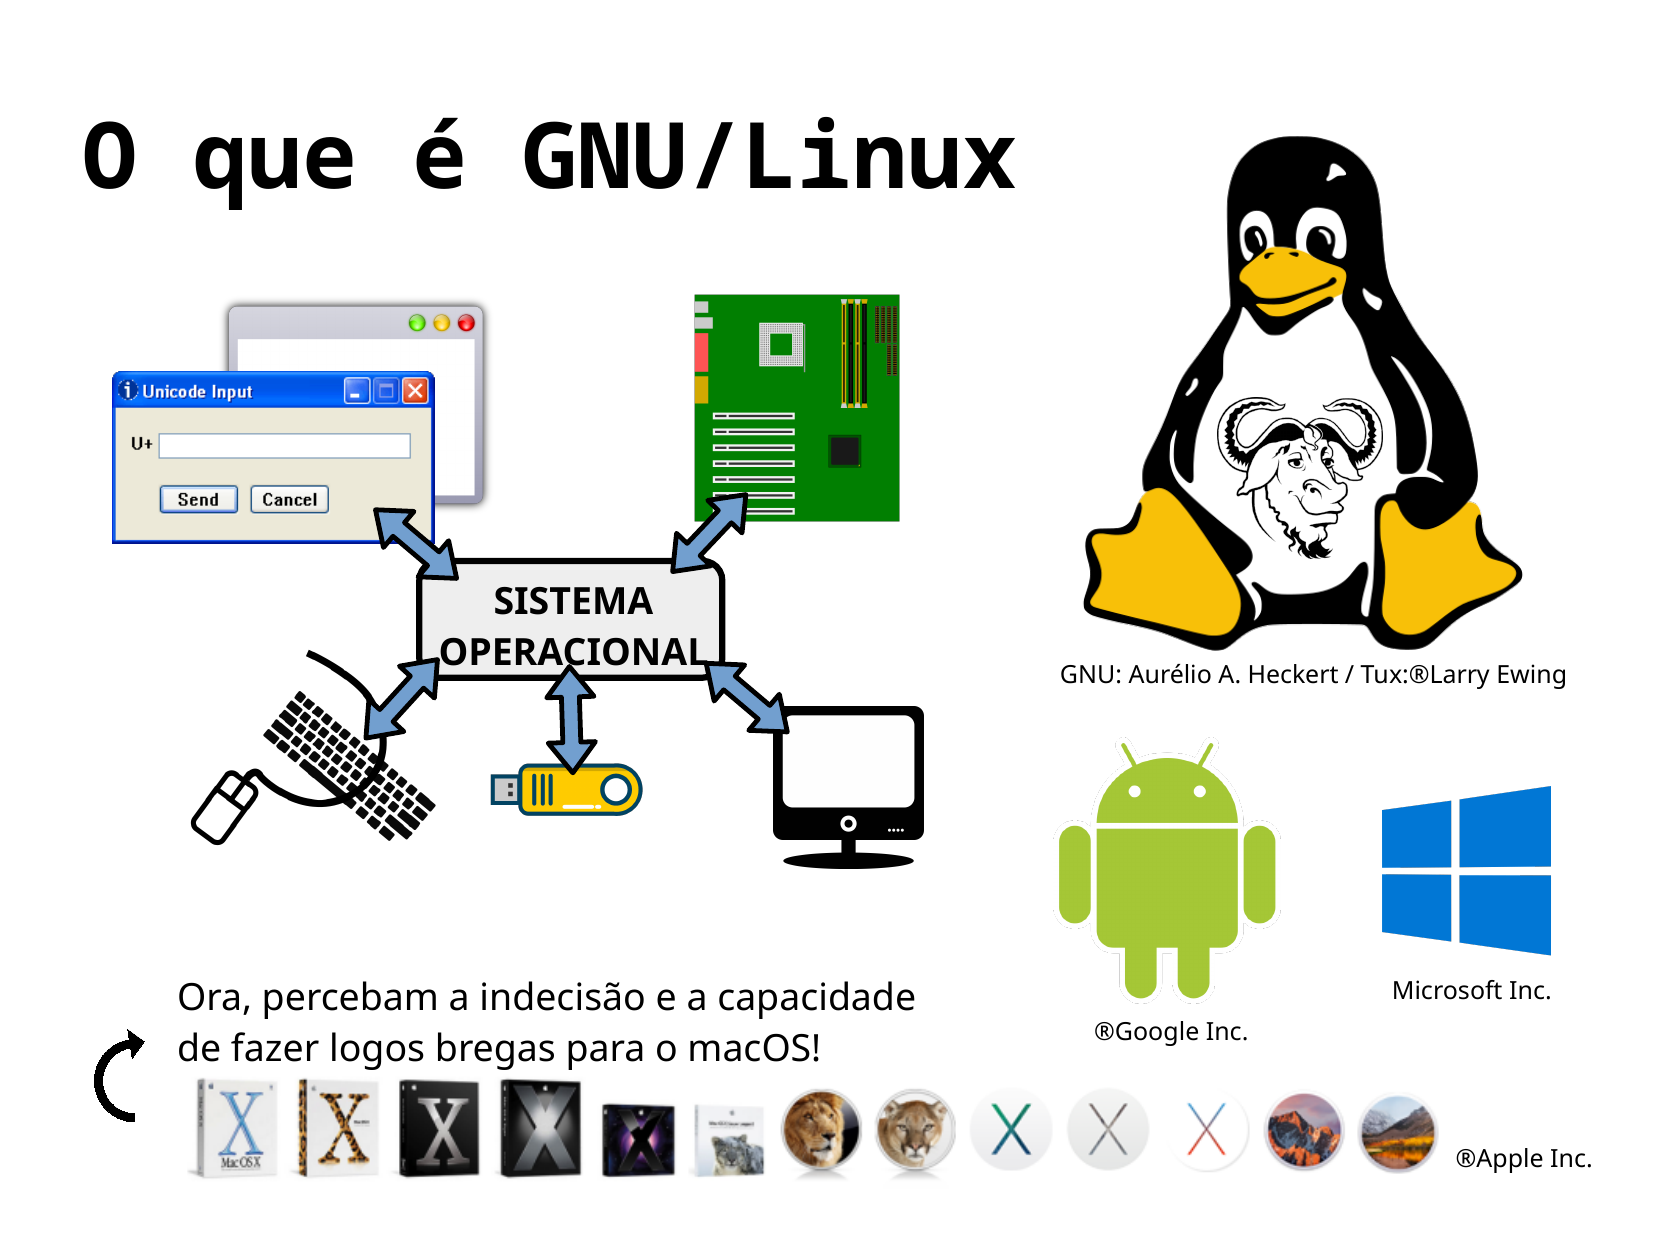

# O que é GNU/Linux
SISTEMA
OPERACIONAL
GNU: Aurélio A. Heckert / Tux:®Larry Ewing
Ora, percebam a indecisão e a capacidade
de fazer logos bregas para o macOS!
Microsoft Inc.
®Google Inc.
®Apple Inc.